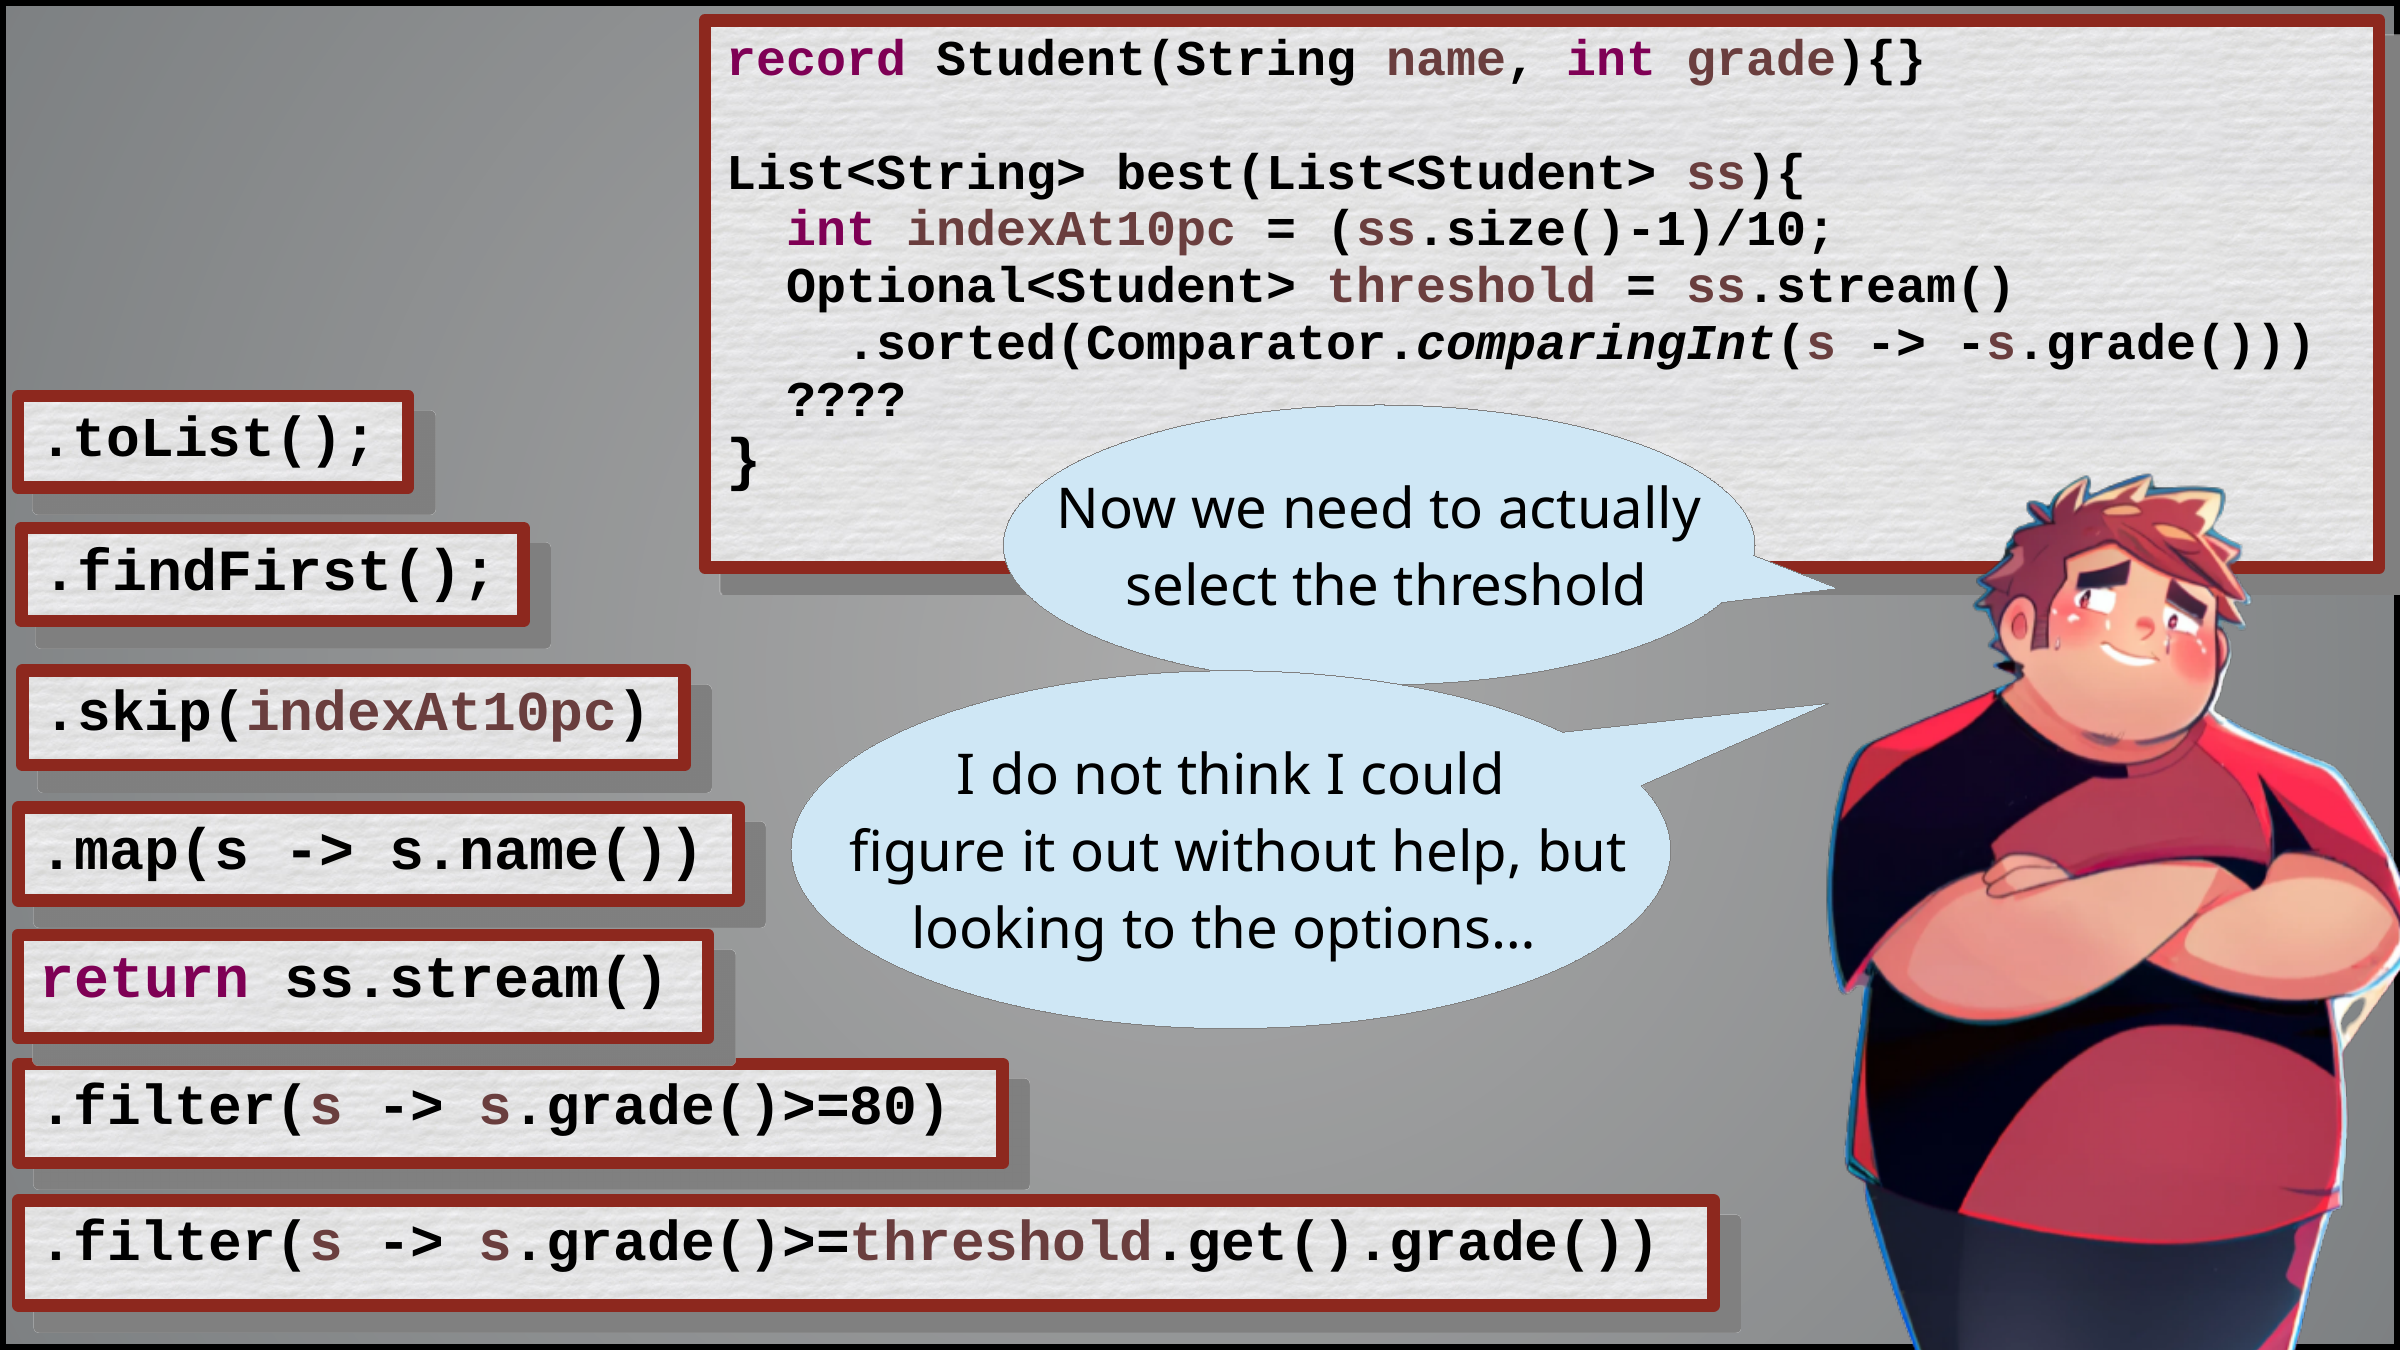

record Student(String name, int grade){}
List<String> best(List<Student> ss){
 int indexAt10pc = (ss.size()-1)/10;
 Optional<Student> threshold = ss.stream()
 .sorted(Comparator.comparingInt(s -> -s.grade()))
 ????
}
.toList();
Now we need to actually
 select the threshold
.findFirst();
.skip(indexAt10pc)
I do not think I could
 figure it out without help, but
looking to the options…
.map(s -> s.name())
return ss.stream()
.filter(s -> s.grade()>=80)
.filter(s -> s.grade()>=threshold.get().grade())